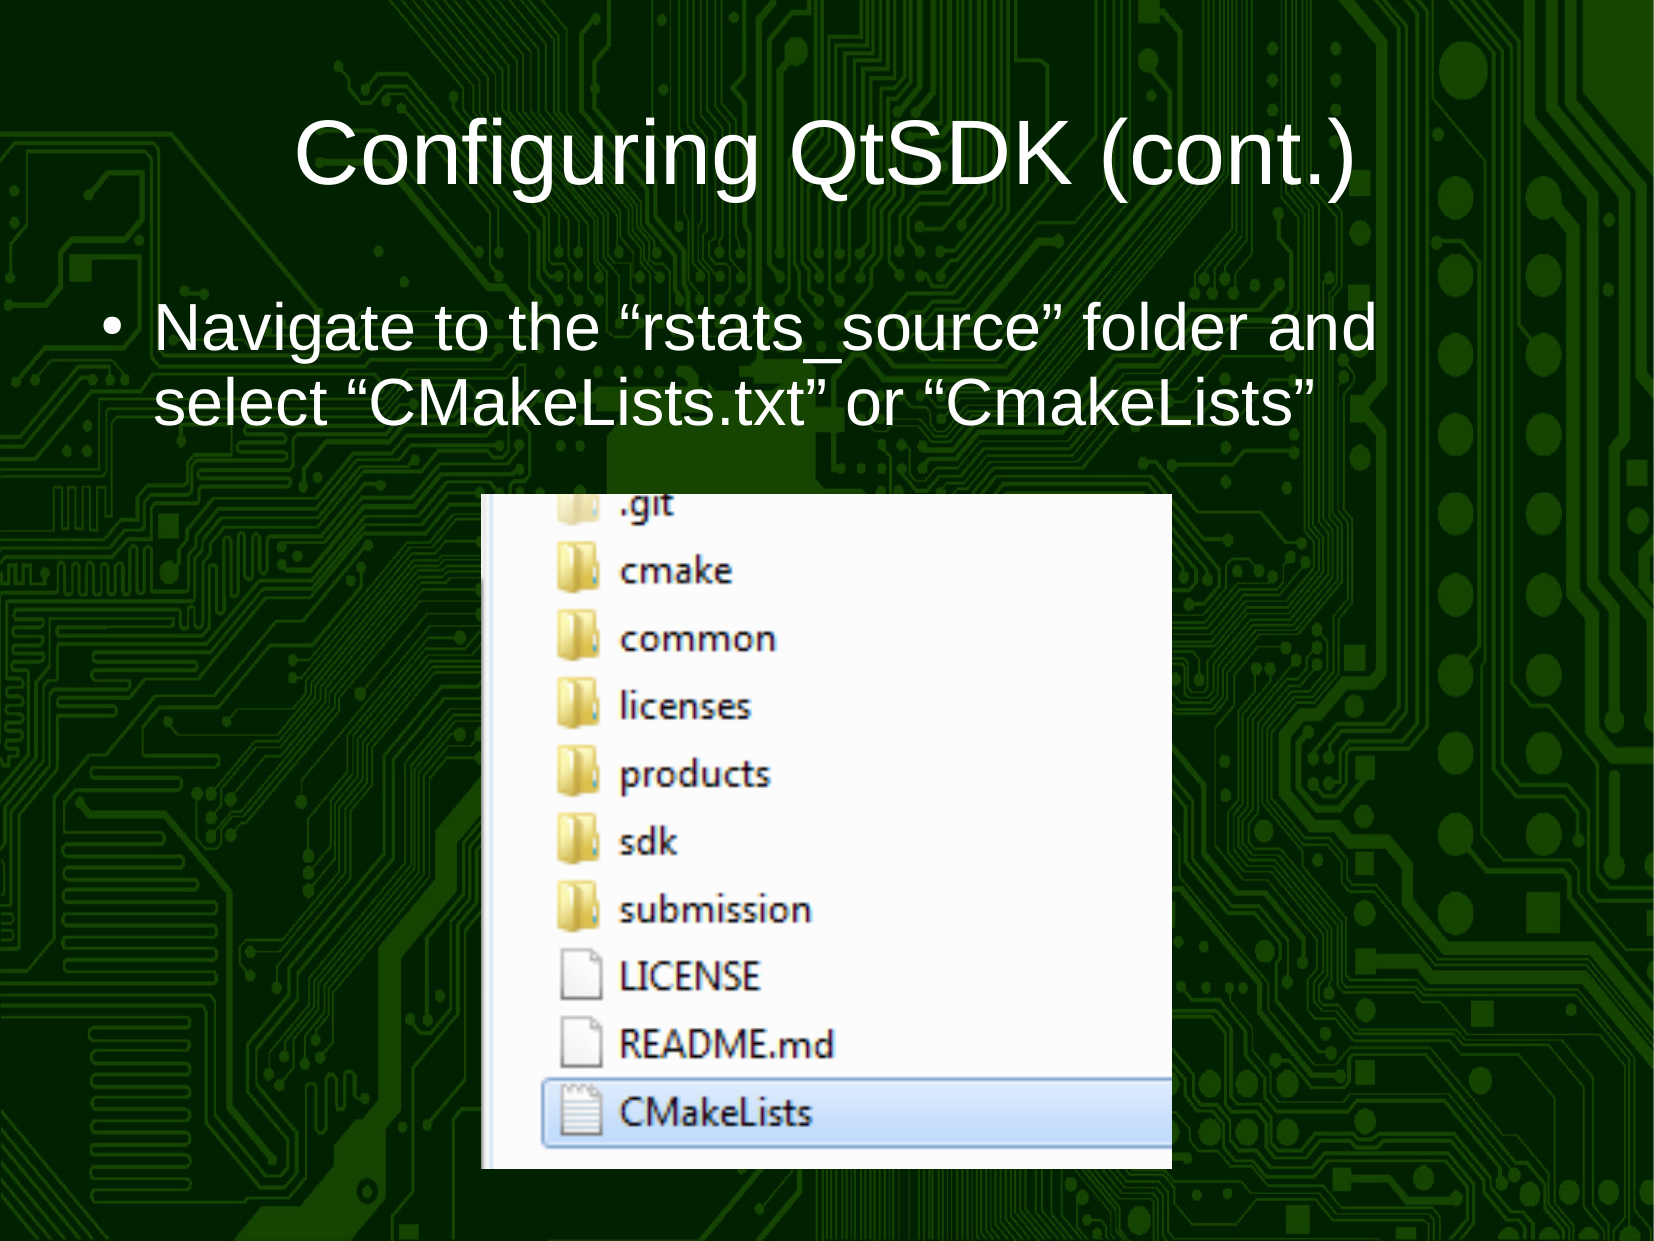

# Configuring QtSDK (cont.)
Navigate to the “rstats_source” folder and select “CMakeLists.txt” or “CmakeLists”